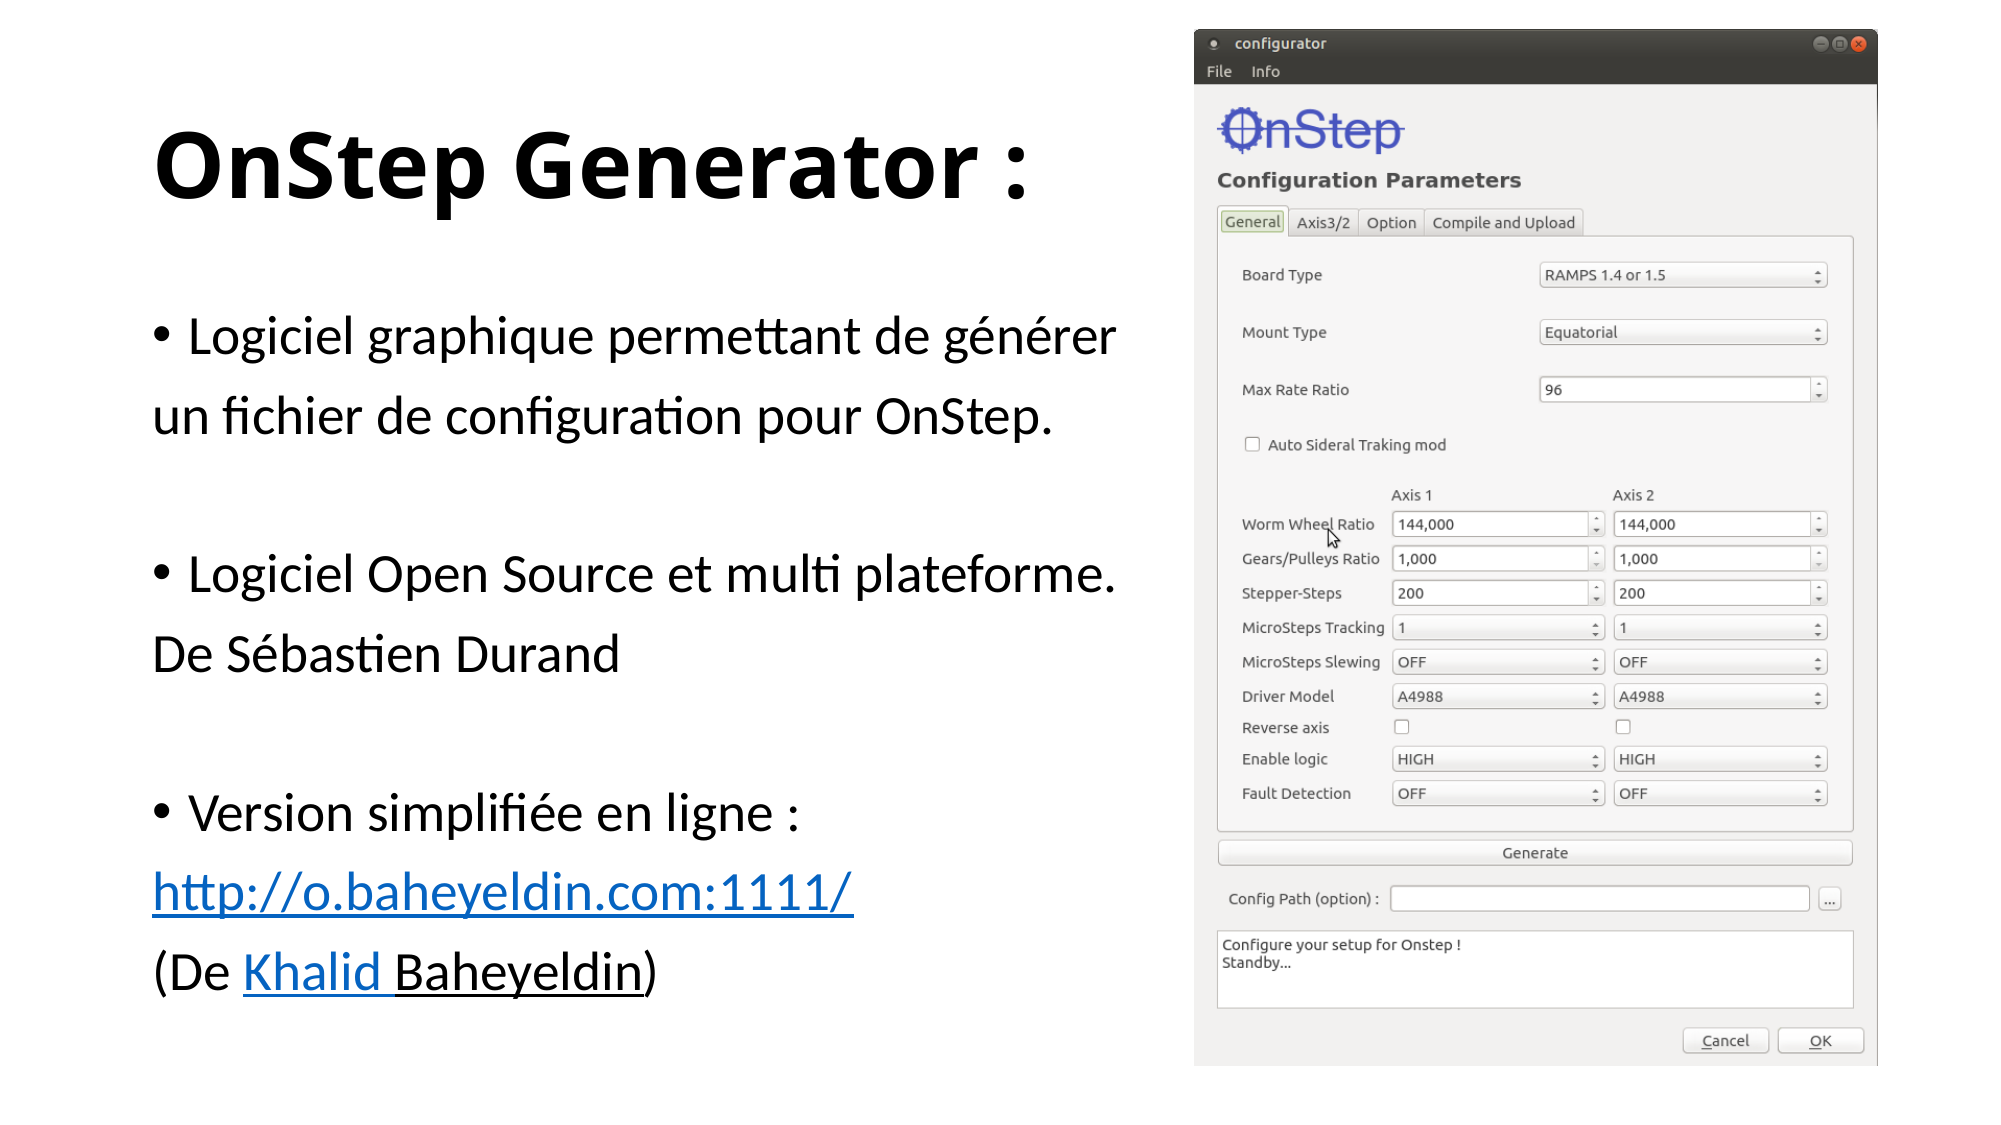

# OnStep Generator :
Logiciel graphique permettant de générer
un fichier de configuration pour OnStep.
Logiciel Open Source et multi plateforme.
De Sébastien Durand
Version simplifiée en ligne :
http://o.baheyeldin.com:1111/
(De Khalid Baheyeldin)